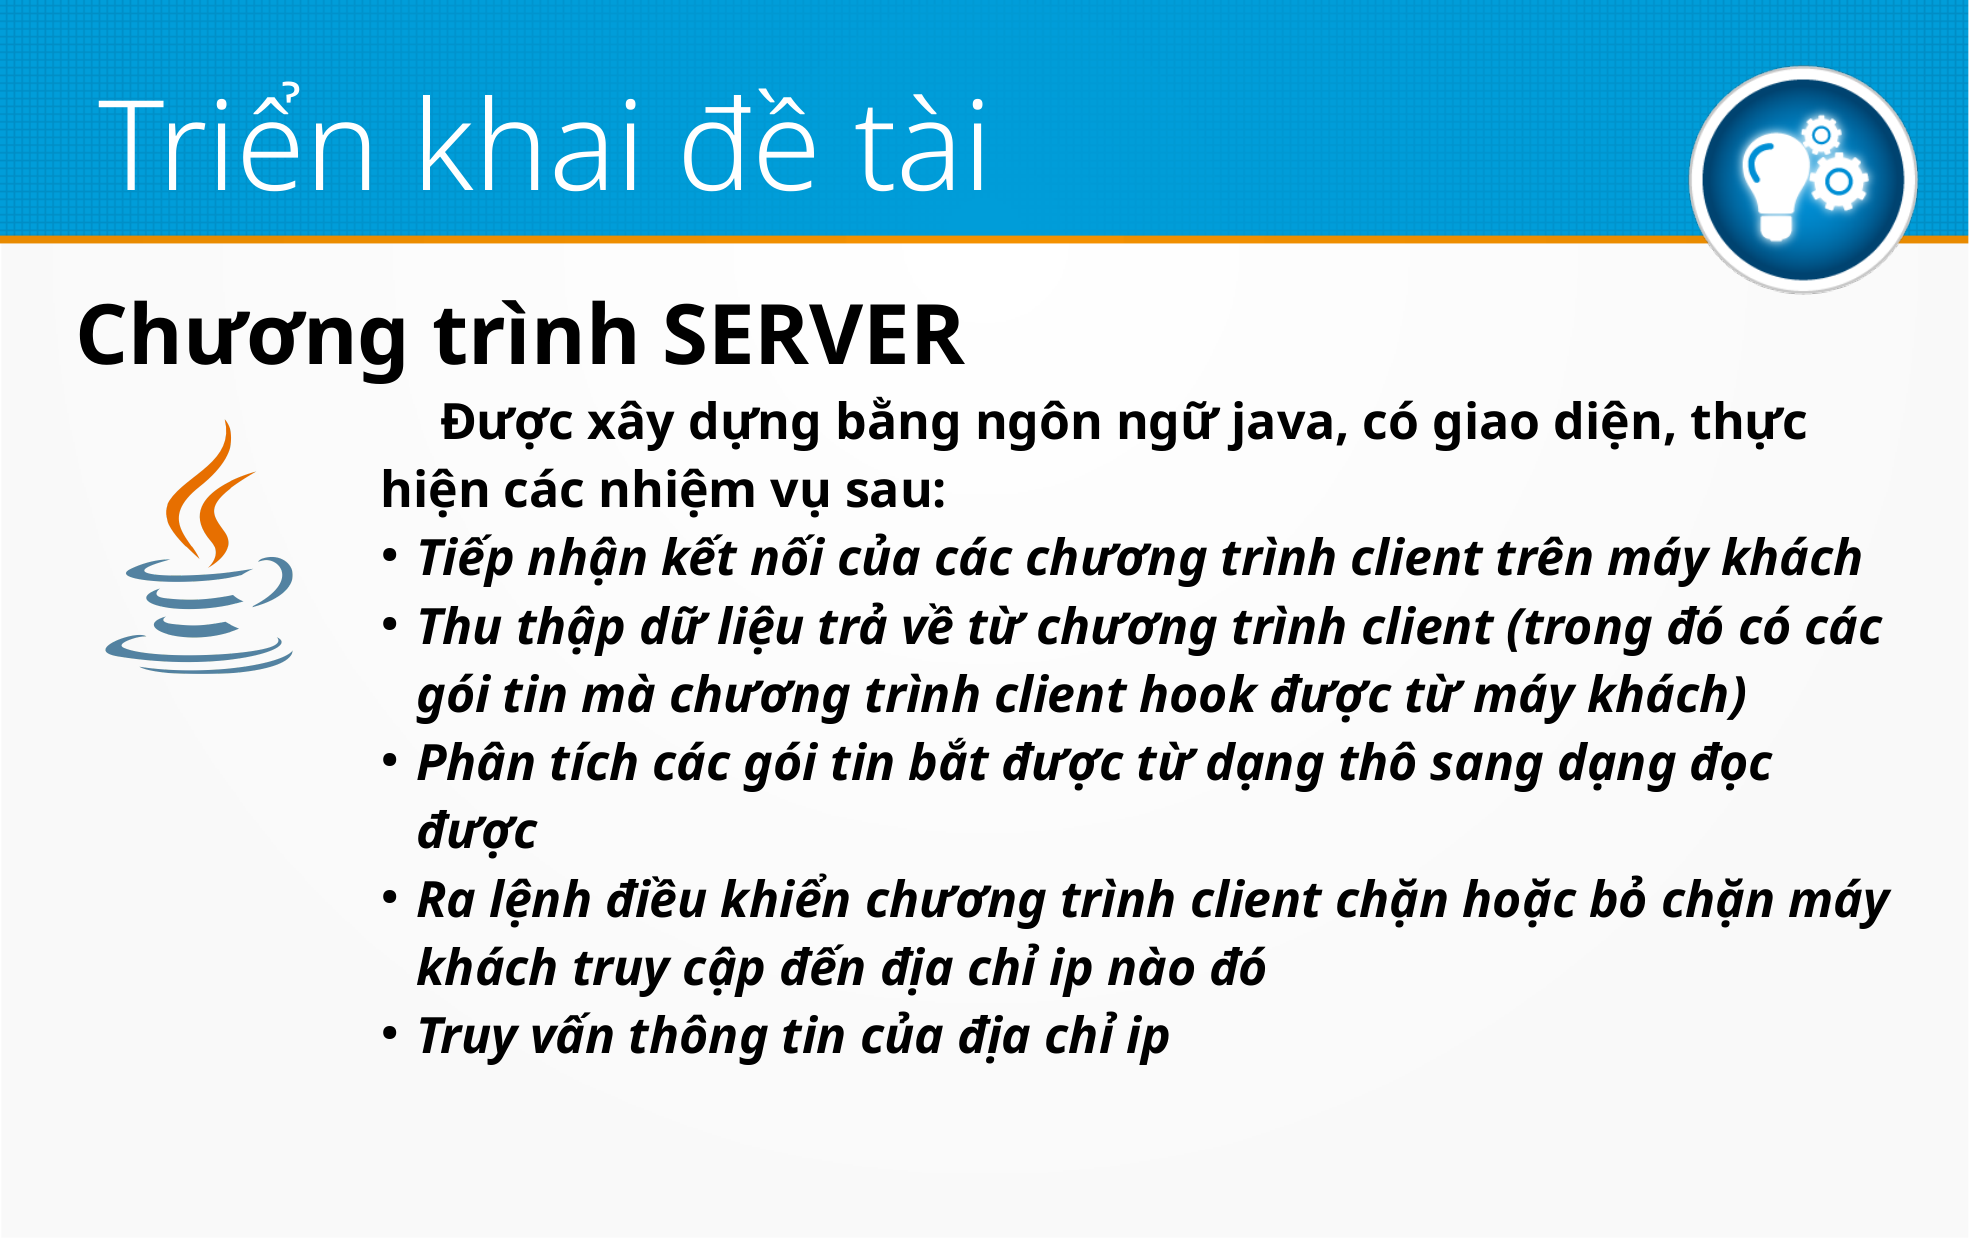

# Triển khai đề tài
Chương trình SERVER
	Được xây dựng bằng ngôn ngữ java, có giao diện, thực hiện các nhiệm vụ sau:
Tiếp nhận kết nối của các chương trình client trên máy khách
Thu thập dữ liệu trả về từ chương trình client (trong đó có các gói tin mà chương trình client hook được từ máy khách)
Phân tích các gói tin bắt được từ dạng thô sang dạng đọc được
Ra lệnh điều khiển chương trình client chặn hoặc bỏ chặn máy khách truy cập đến địa chỉ ip nào đó
Truy vấn thông tin của địa chỉ ip